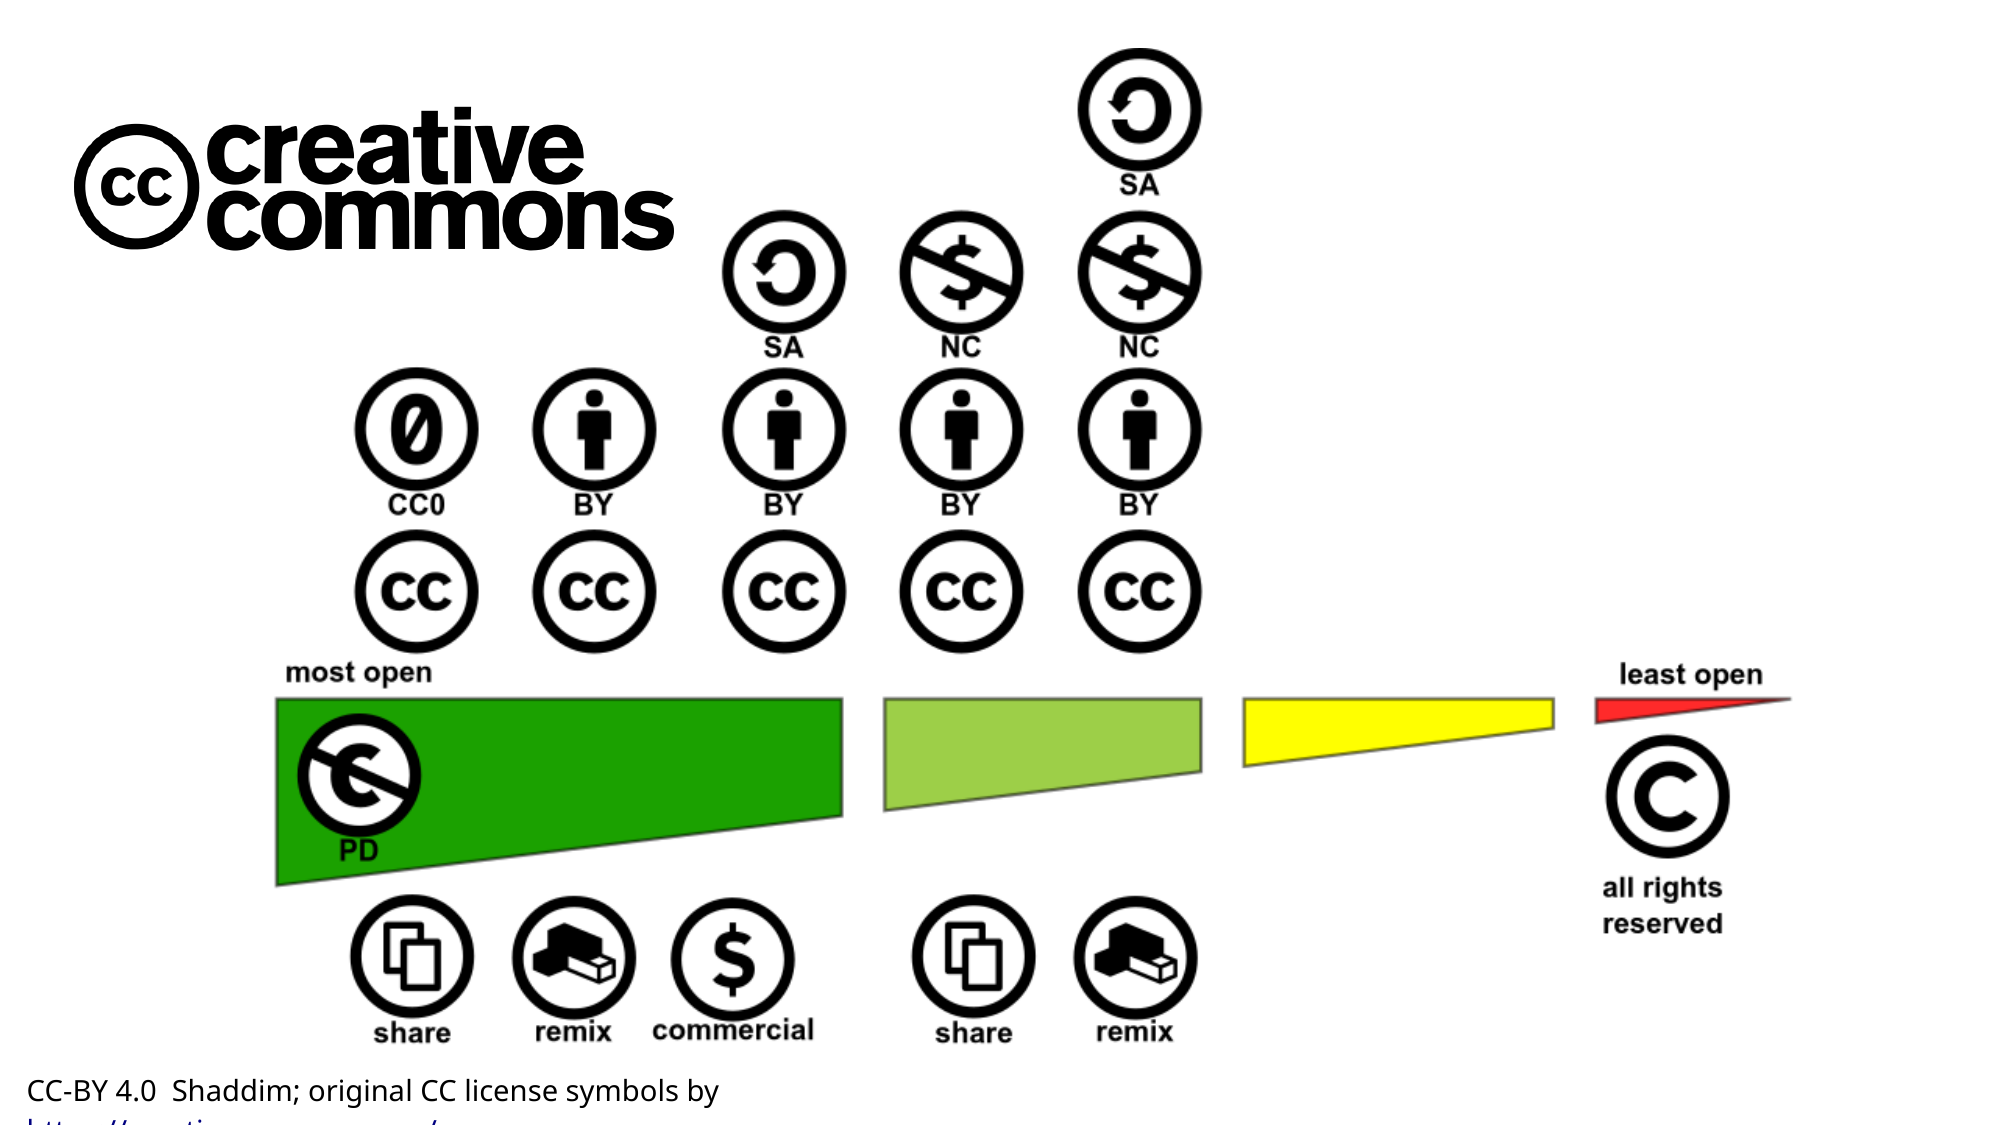

CC-BY 4.0 Shaddim; original CC license symbols by https://creativecommons.org/